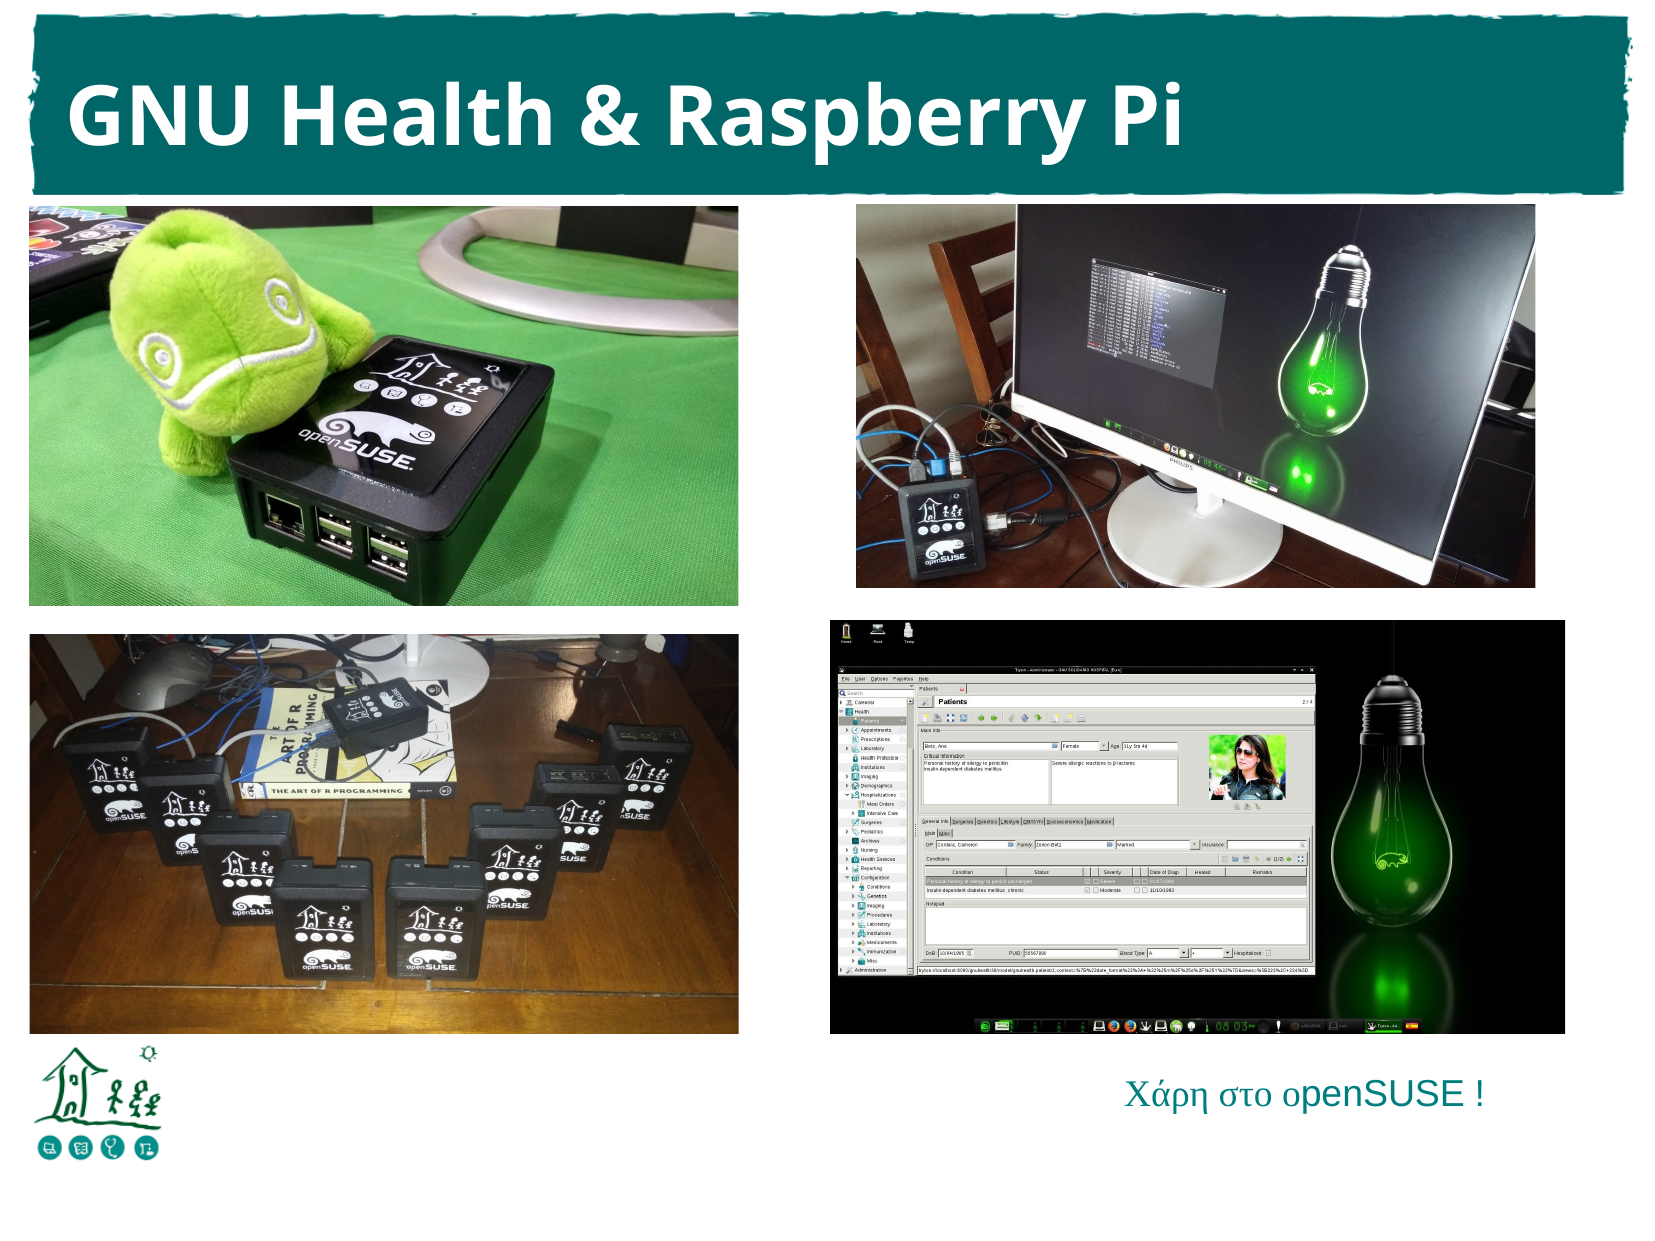

# GNU Health & Raspberry Pi
Χάρη στο openSUSE !